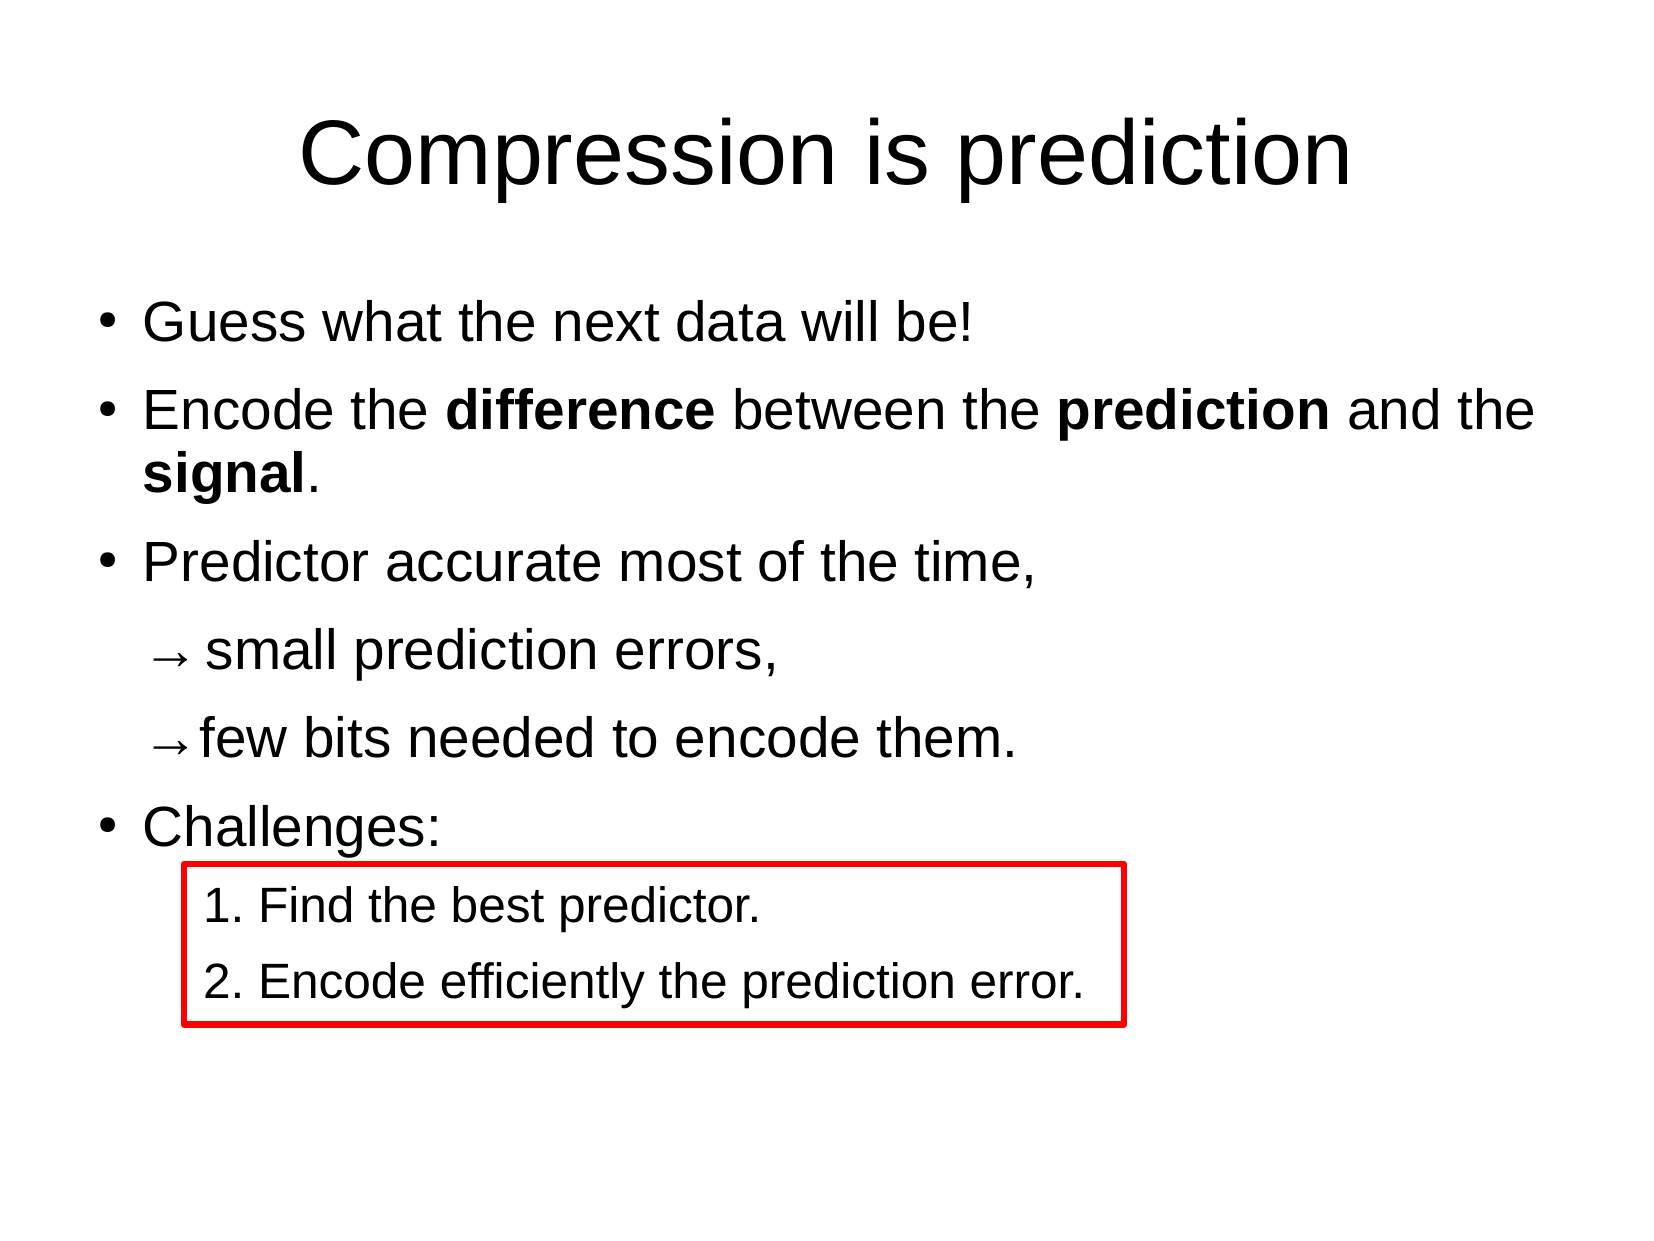

# Compression is prediction
Guess what the next data will be!
Encode the difference between the prediction and the signal.
Predictor accurate most of the time,
→	small prediction errors,
→few bits needed to encode them.
Challenges:
1. Find the best predictor.
2. Encode efficiently the prediction error.